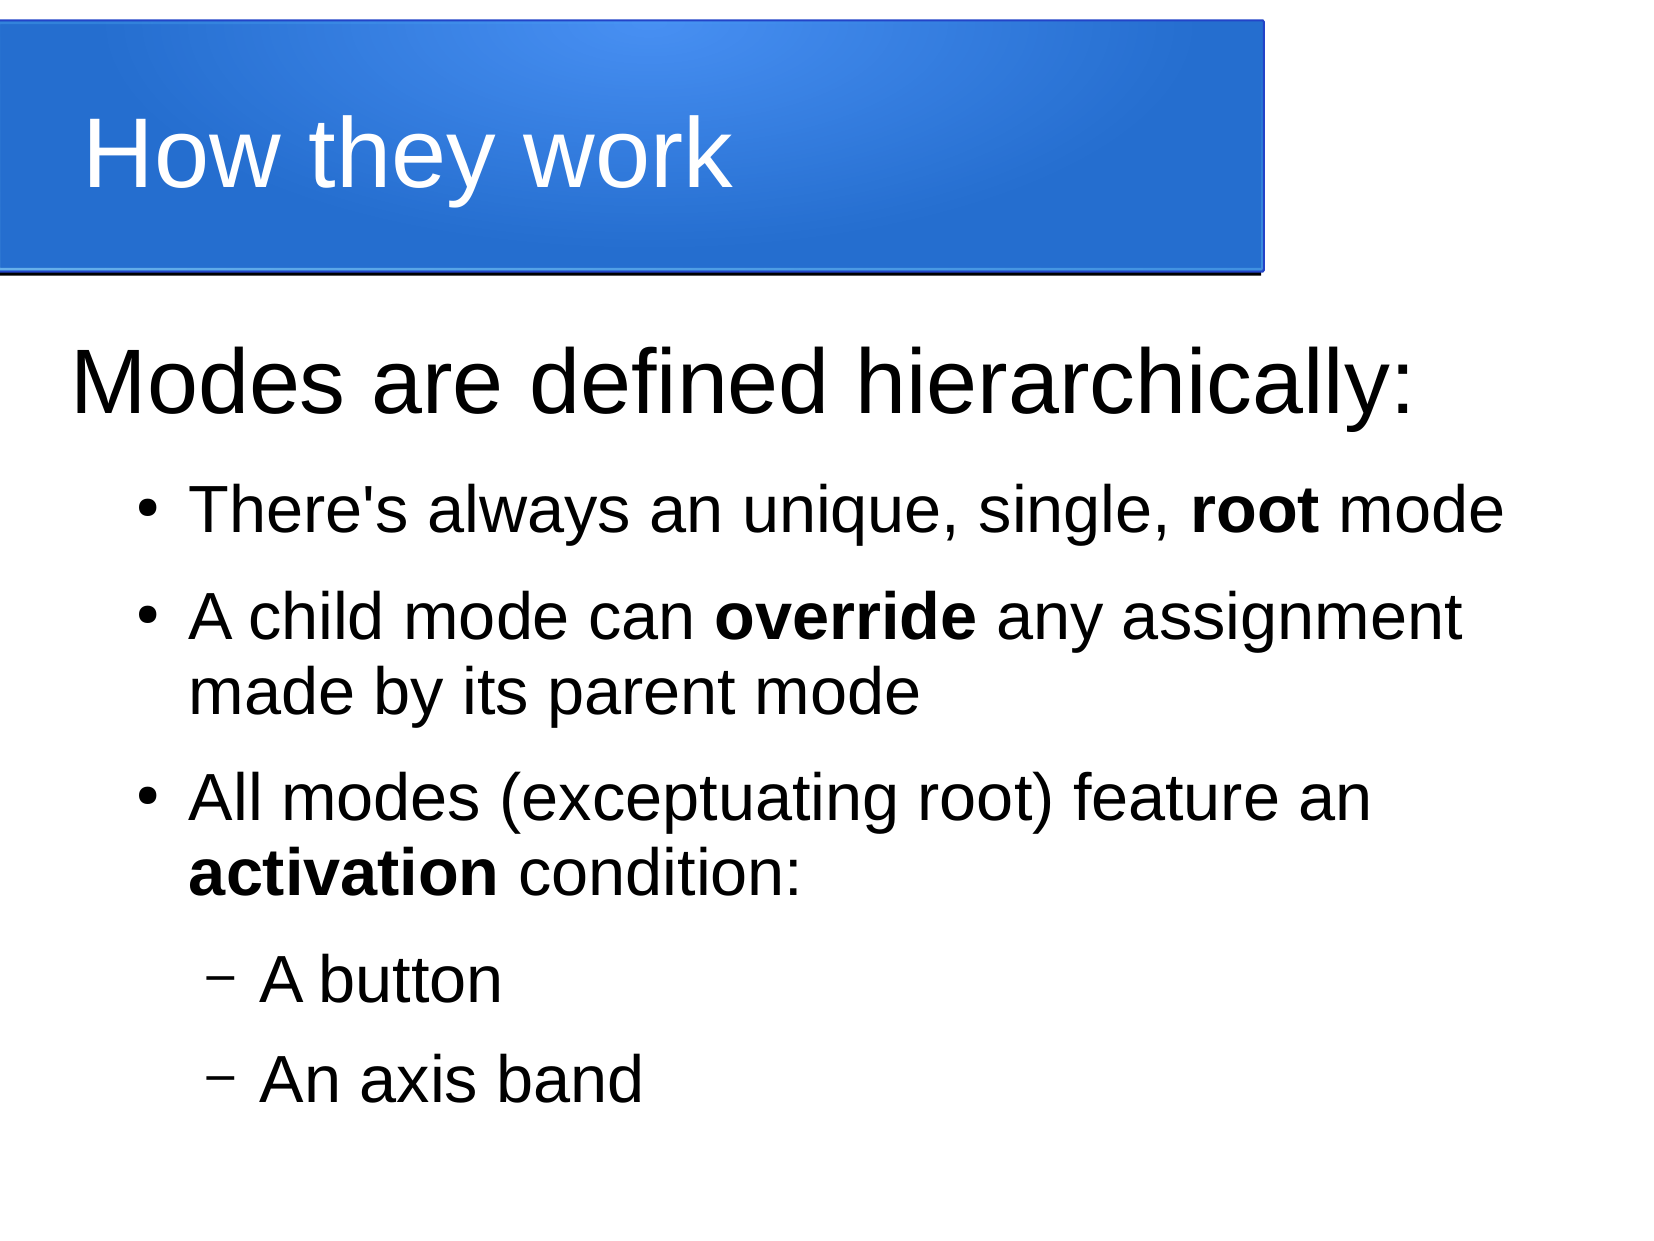

# How they work
Modes are defined hierarchically:
There's always an unique, single, root mode
A child mode can override any assignment made by its parent mode
All modes (exceptuating root) feature an activation condition:
A button
An axis band